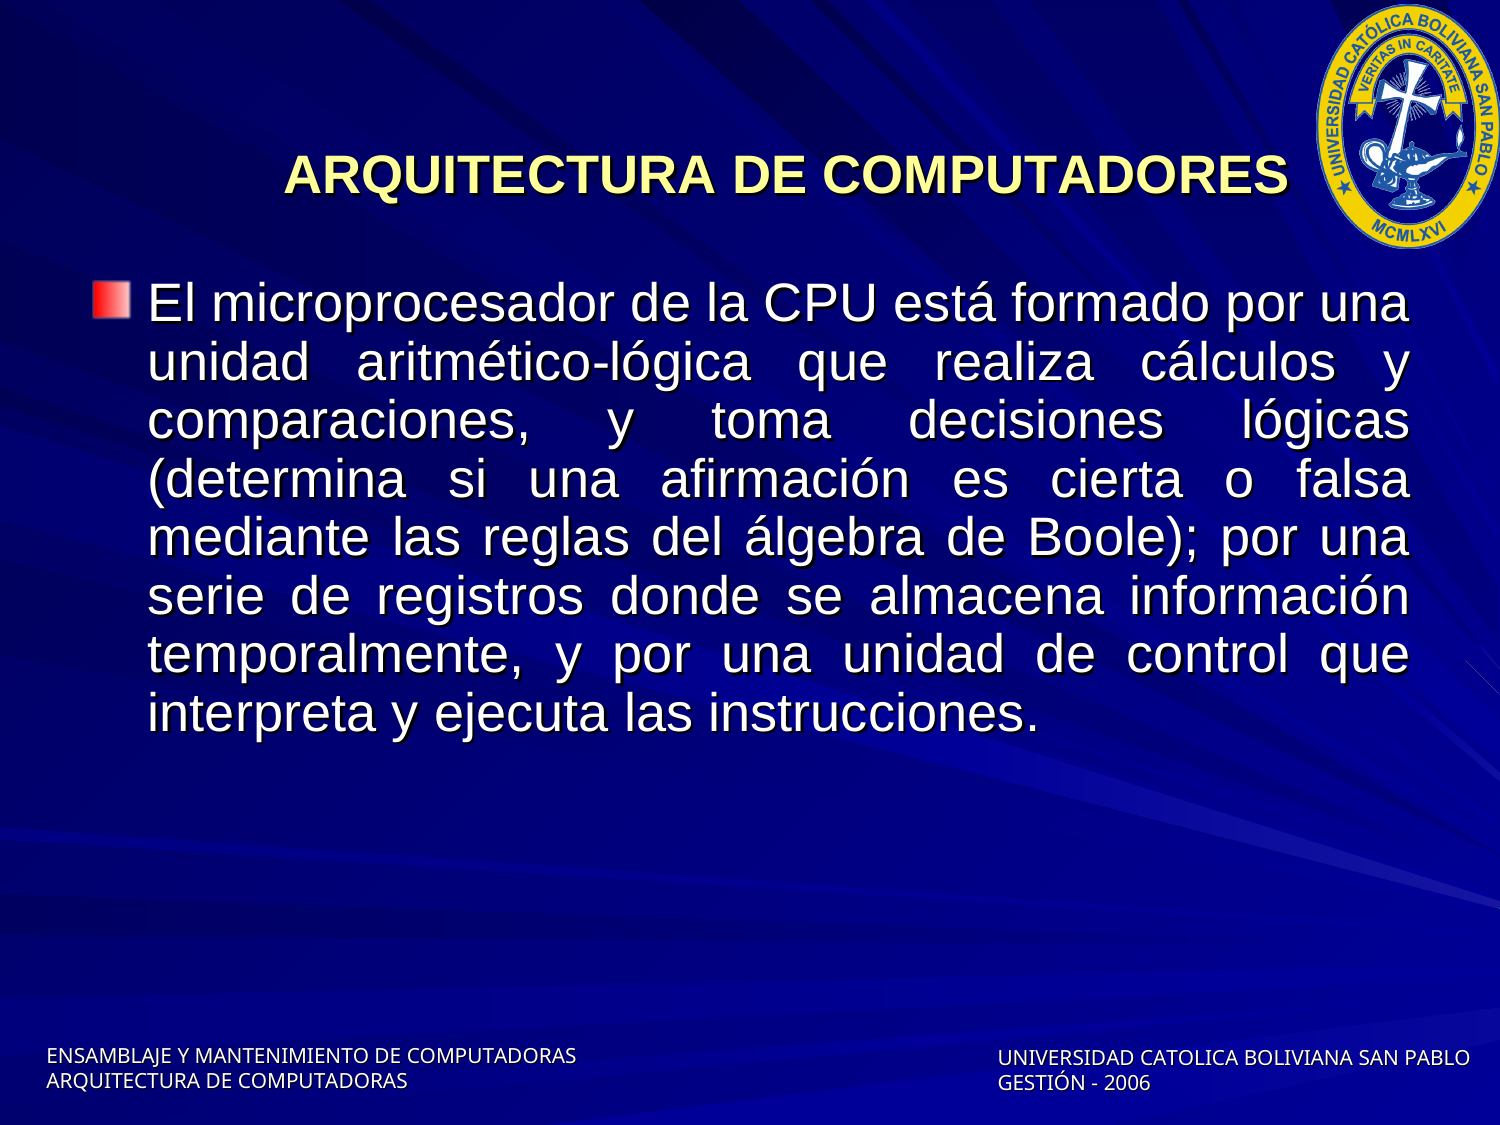

ARQUITECTURA DE COMPUTADORES
# El microprocesador de la CPU está formado por una unidad aritmético-lógica que realiza cálculos y comparaciones, y toma decisiones lógicas (determina si una afirmación es cierta o falsa mediante las reglas del álgebra de Boole); por una serie de registros donde se almacena información temporalmente, y por una unidad de control que interpreta y ejecuta las instrucciones.